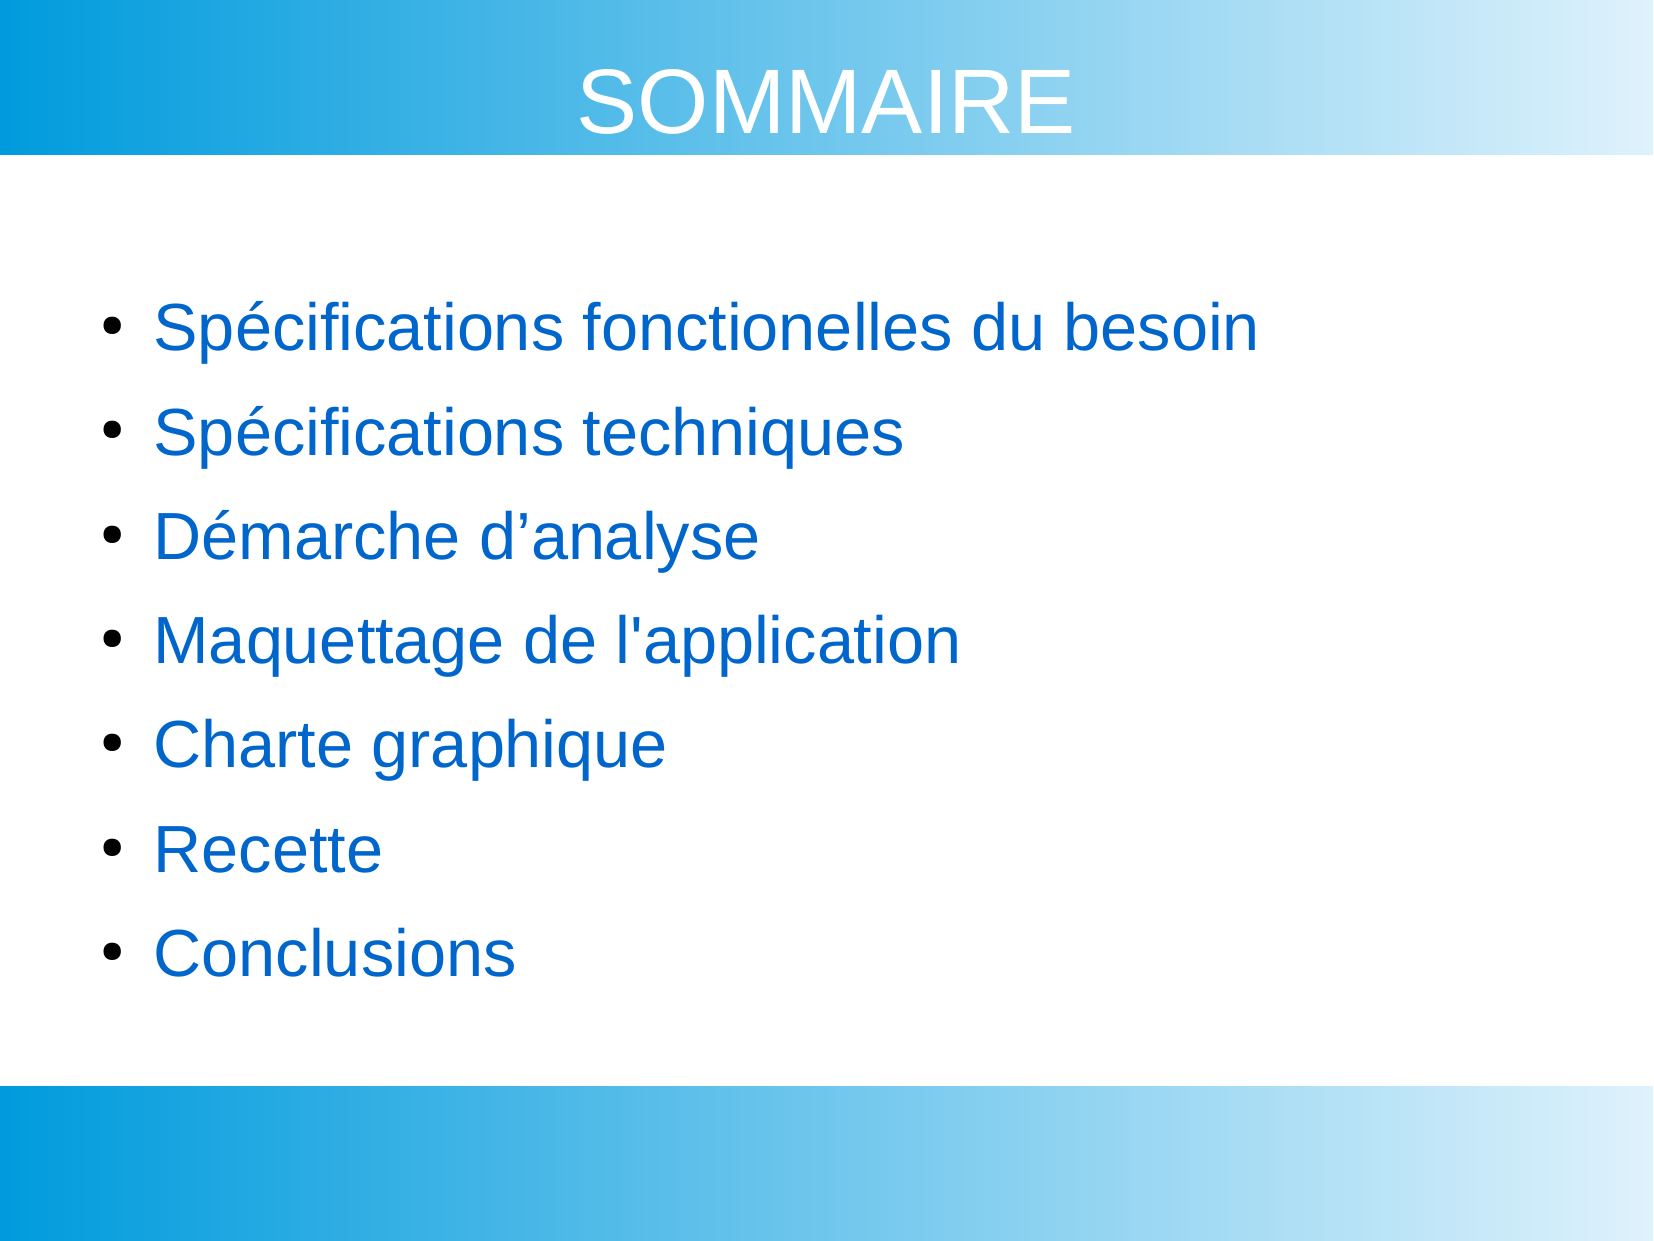

# SOMMAIRE
Spécifications fonctionelles du besoin
Spécifications techniques
Démarche d’analyse
Maquettage de l'application
Charte graphique
Recette
Conclusions